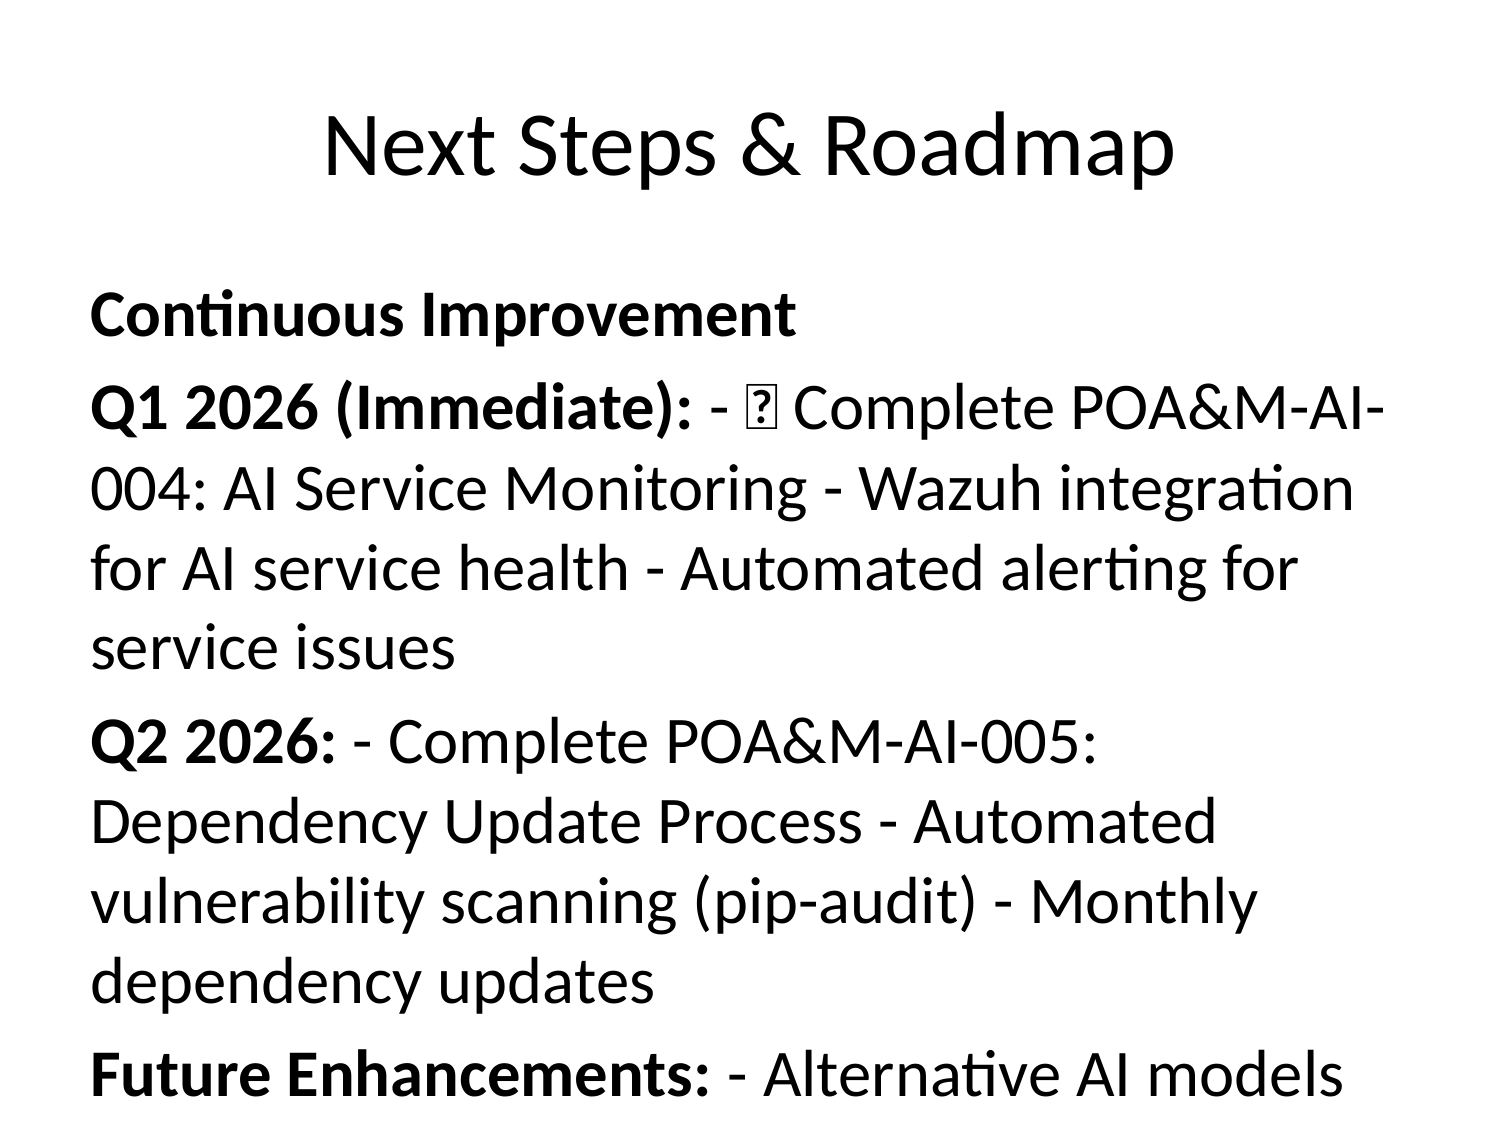

# Next Steps & Roadmap
Continuous Improvement
Q1 2026 (Immediate): - ✅ Complete POA&M-AI-004: AI Service Monitoring - Wazuh integration for AI service health - Automated alerting for service issues
Q2 2026: - Complete POA&M-AI-005: Dependency Update Process - Automated vulnerability scanning (pip-audit) - Monthly dependency updates
Future Enhancements: - Alternative AI models evaluation - Expanded command whitelist (as needed) - Enhanced reporting capabilities - Ticketing system integration